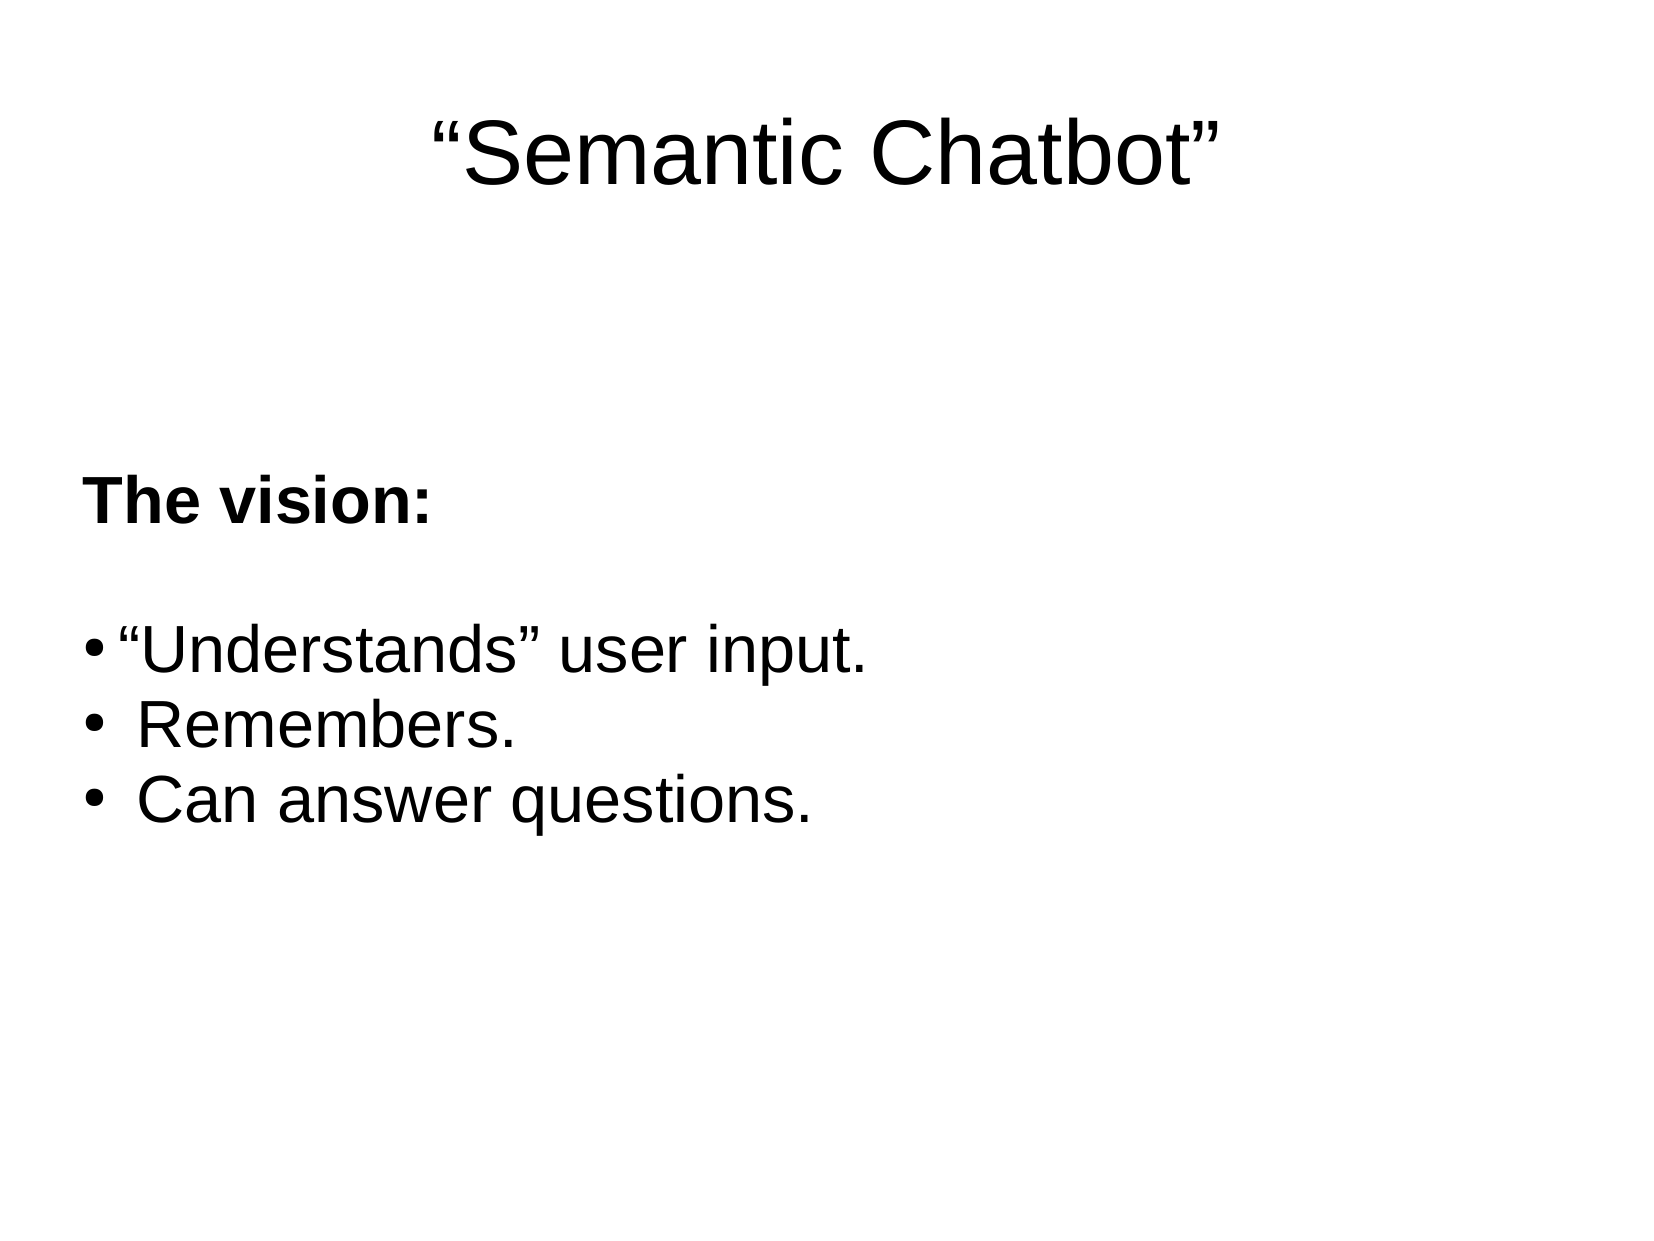

# “Semantic Chatbot”
The vision:
“Understands” user input.
 Remembers.
 Can answer questions.